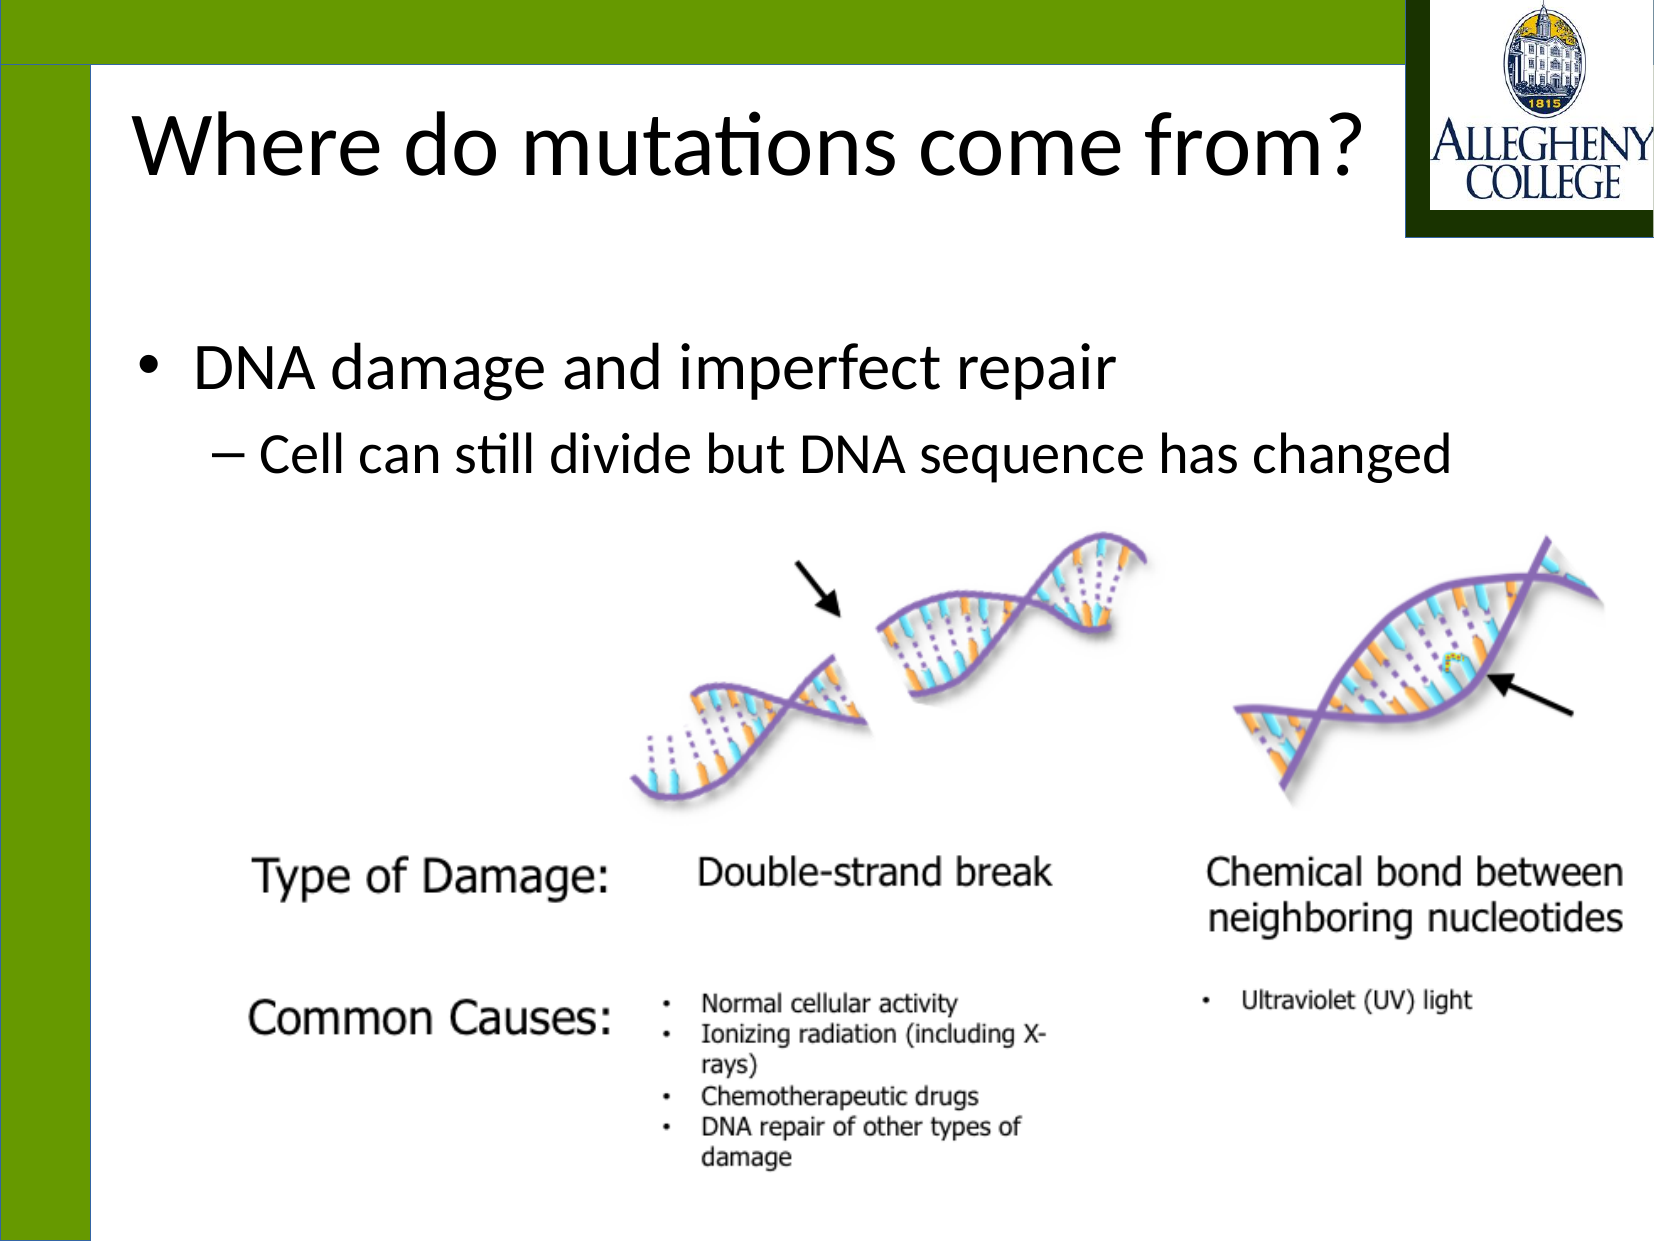

# Where do mutations come from?
DNA damage and imperfect repair
Cell can still divide but DNA sequence has changed